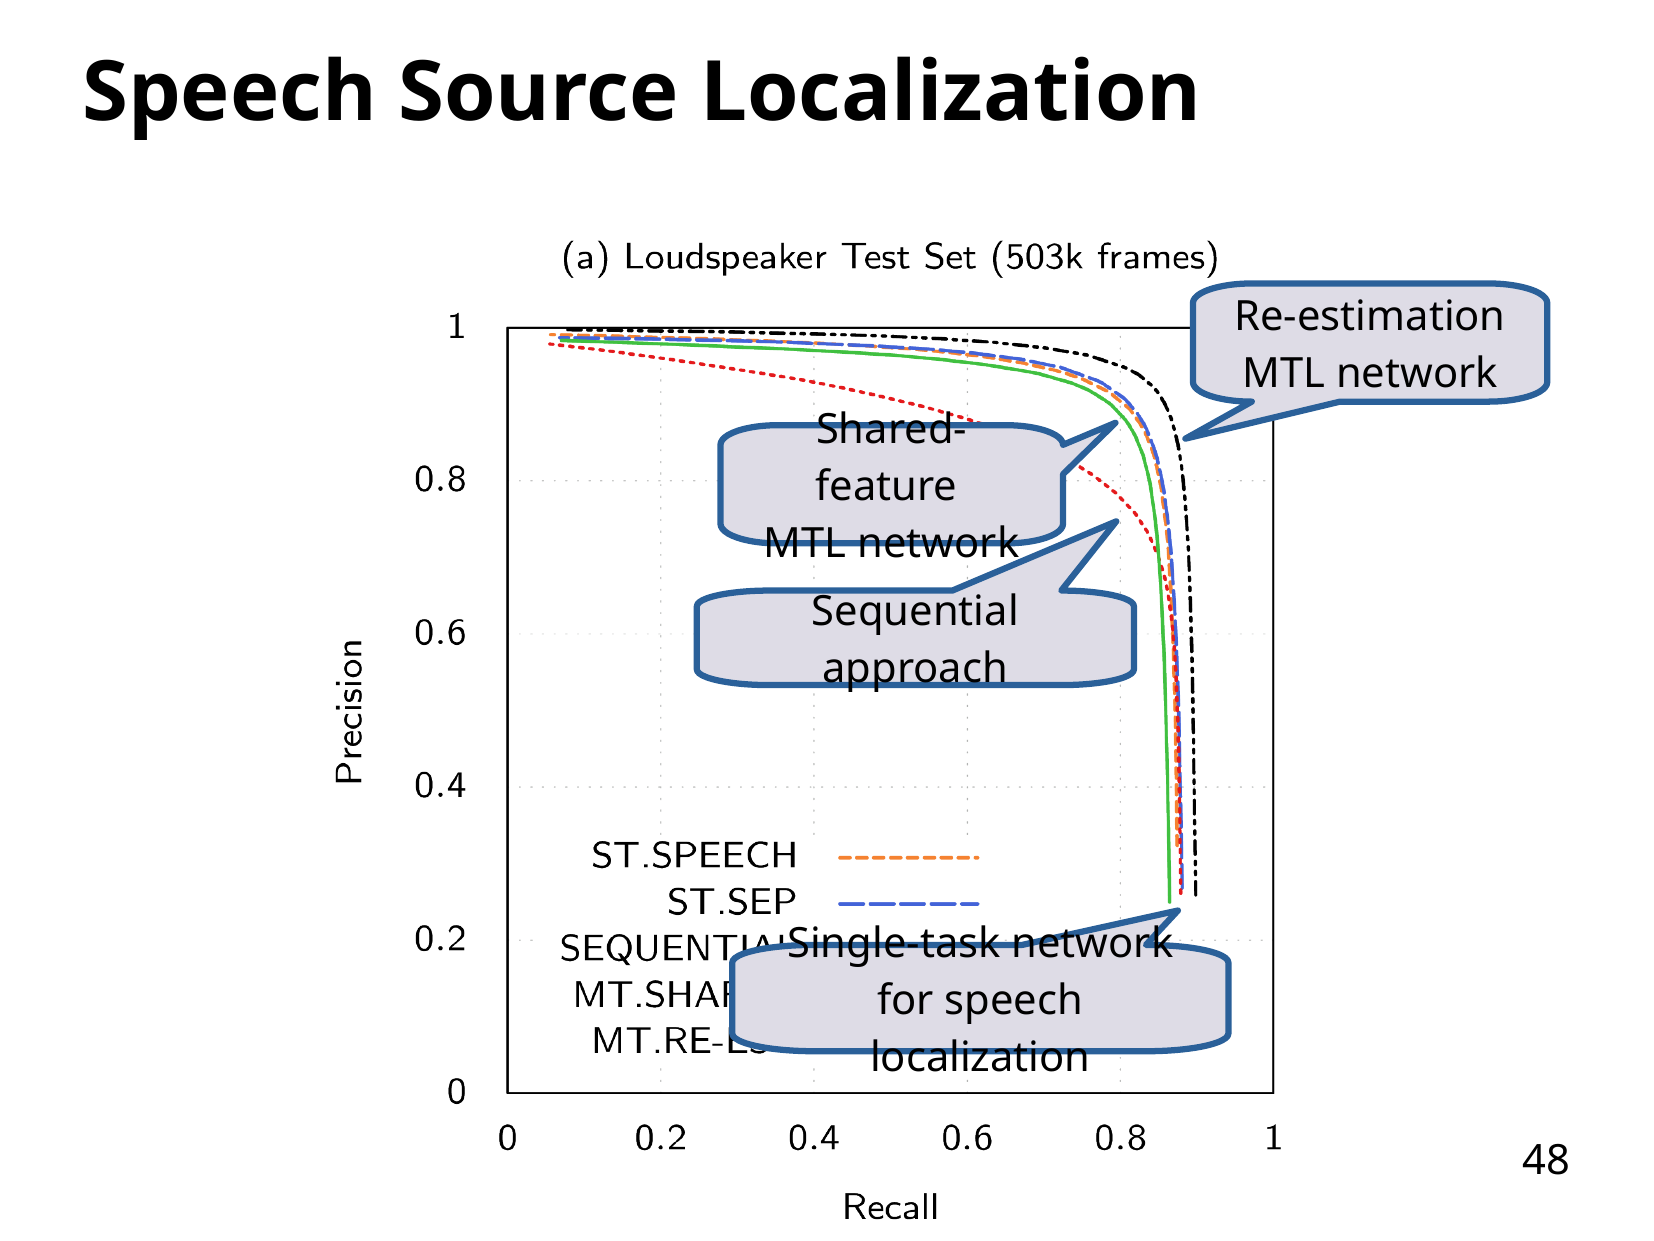

# Speech Source Localization
Re-estimation
MTL network
Shared-feature
MTL network
Sequential approach
Single-task network for speech localization
48